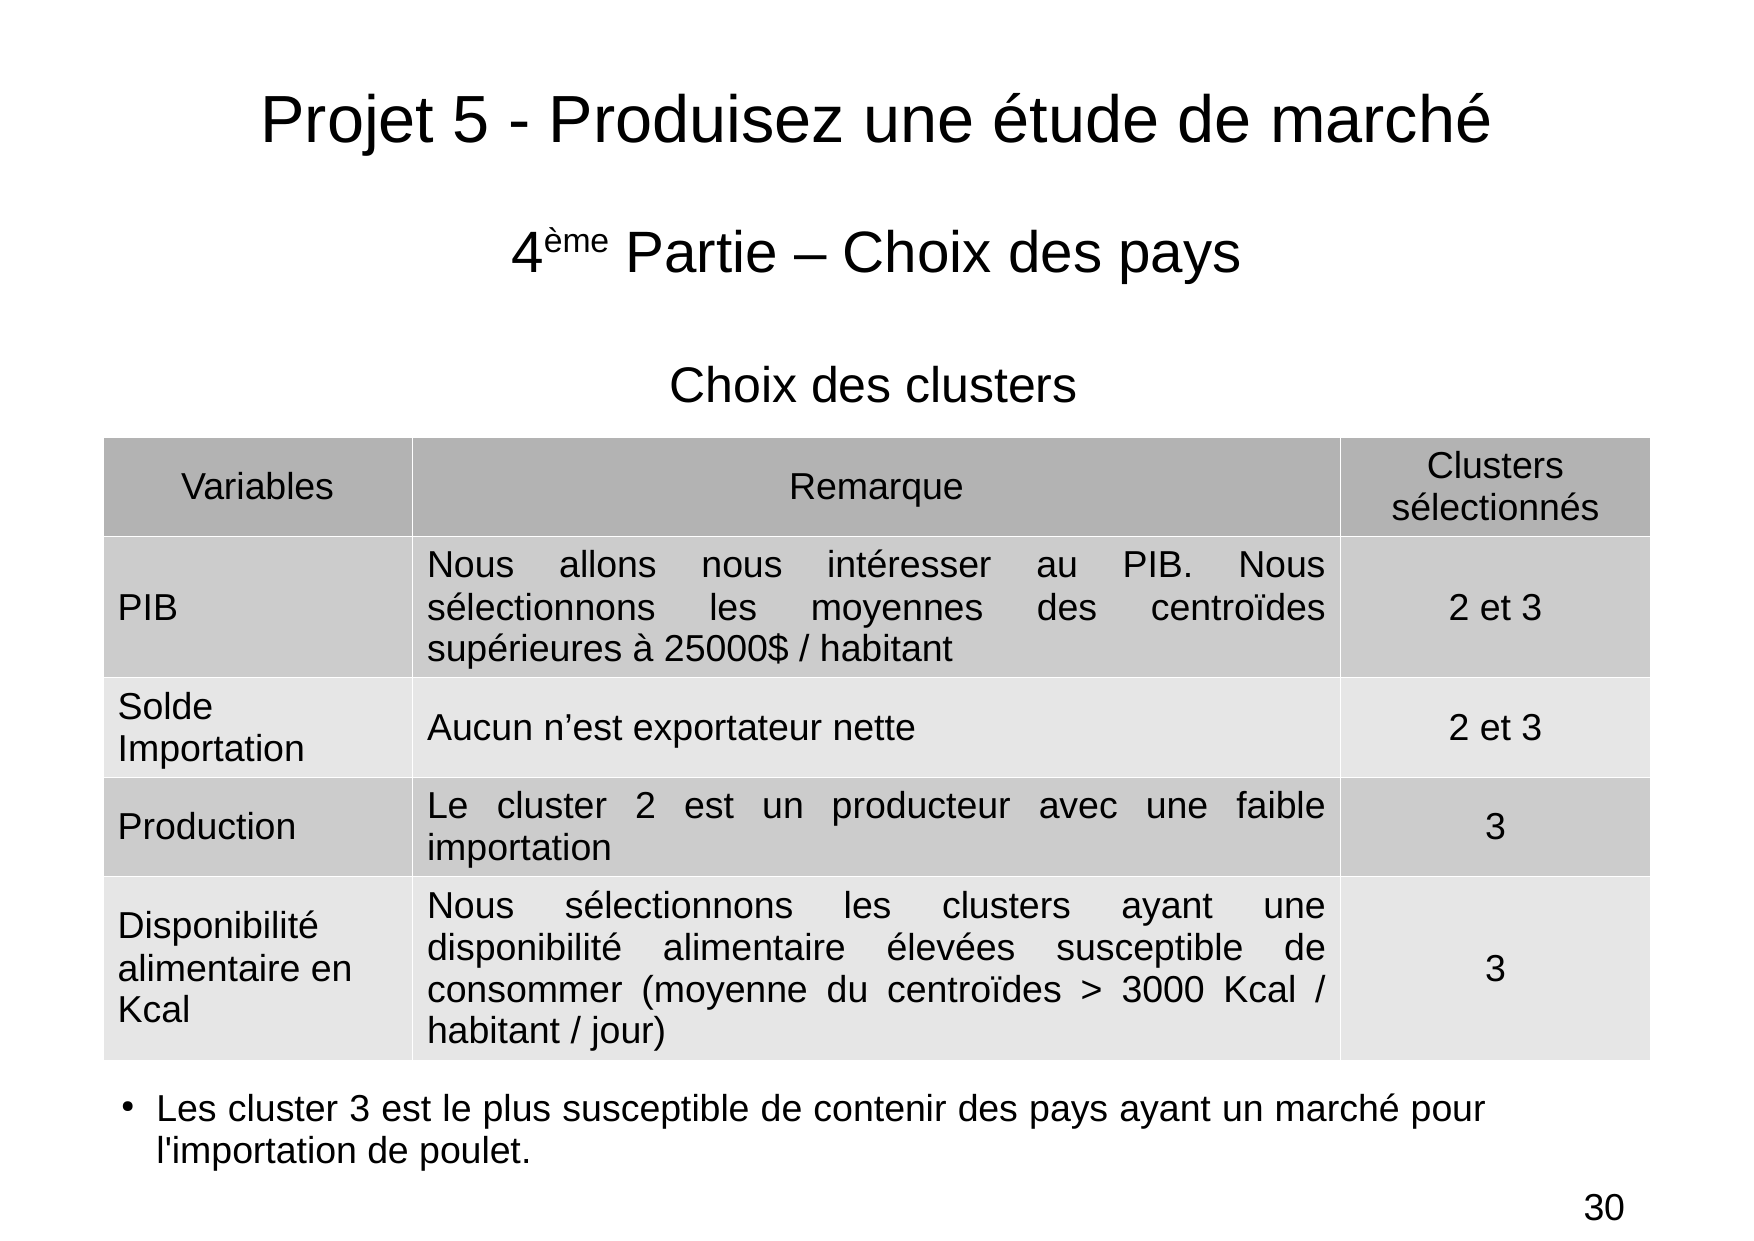

# Projet 5 - Produisez une étude de marché
4ème Partie – Choix des pays
Choix des clusters
| Variables | Remarque | Clusters sélectionnés |
| --- | --- | --- |
| PIB | Nous allons nous intéresser au PIB. Nous sélectionnons les moyennes des centroïdes supérieures à 25000$ / habitant | 2 et 3 |
| Solde Importation | Aucun n’est exportateur nette | 2 et 3 |
| Production | Le cluster 2 est un producteur avec une faible importation | 3 |
| Disponibilité alimentaire en Kcal | Nous sélectionnons les clusters ayant une disponibilité alimentaire élevées susceptible de consommer (moyenne du centroïdes > 3000 Kcal / habitant / jour) | 3 |
Les cluster 3 est le plus susceptible de contenir des pays ayant un marché pour l'importation de poulet.